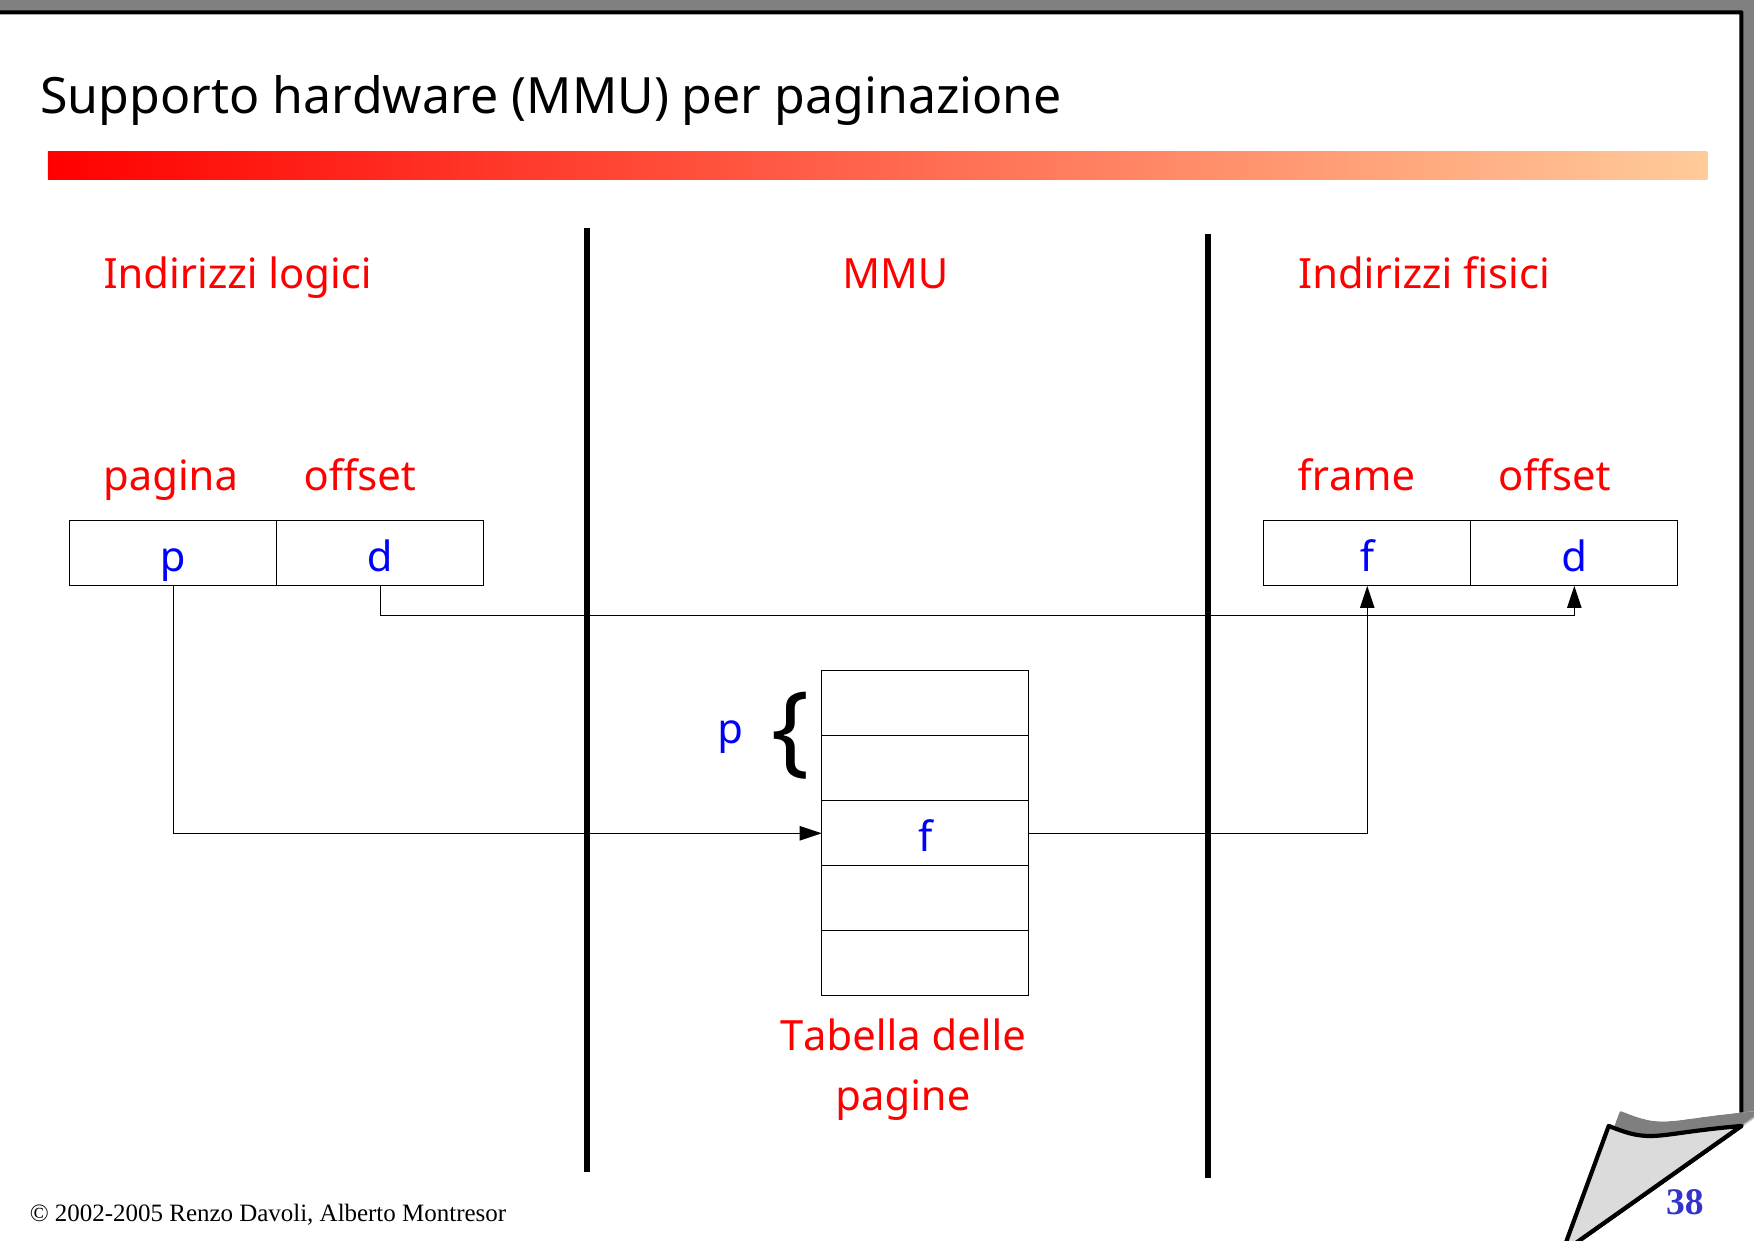

# Supporto hardware (MMU) per paginazione
Indirizzi logici
Indirizzi fisici
MMU
pagina
frame
offset
offset
p
d
f
d
{
p
f
Tabella delle
pagine